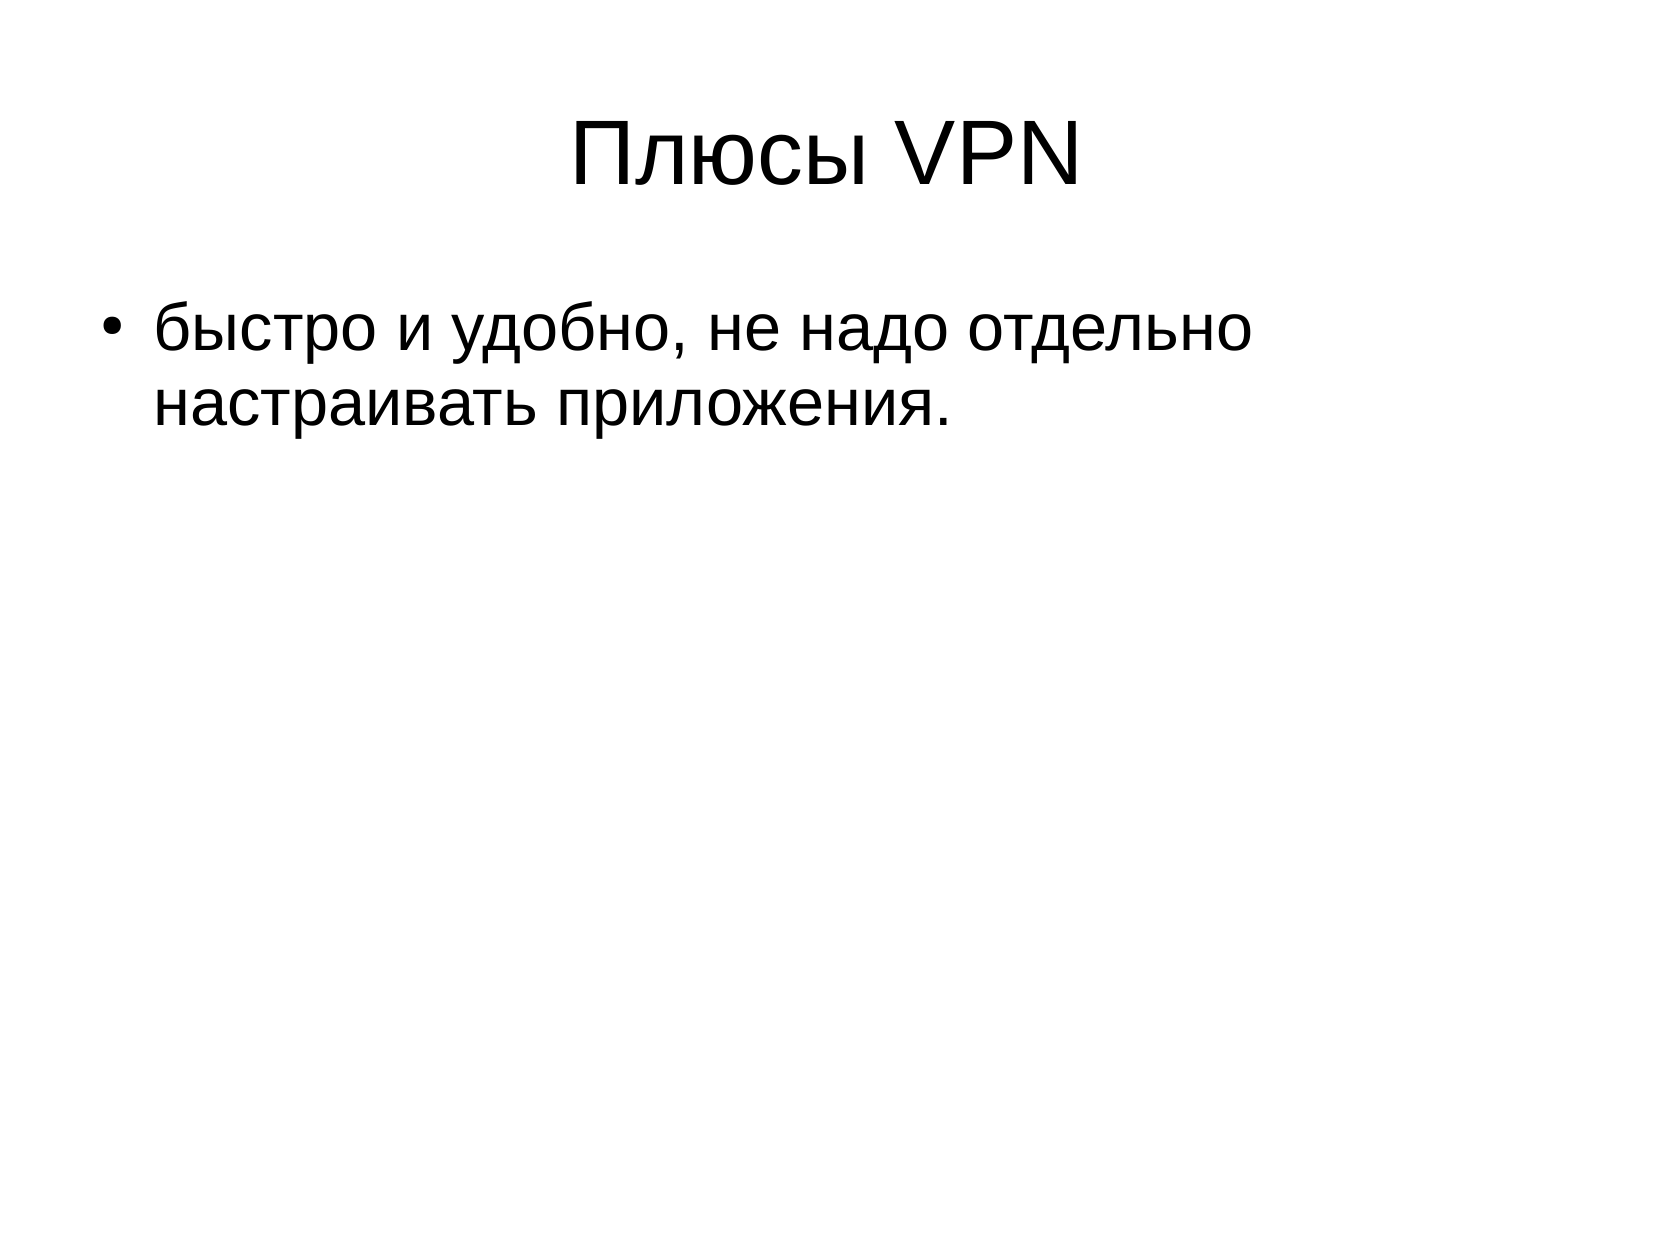

# Плюсы VPN
быстро и удобно, не надо отдельно настраивать приложения.